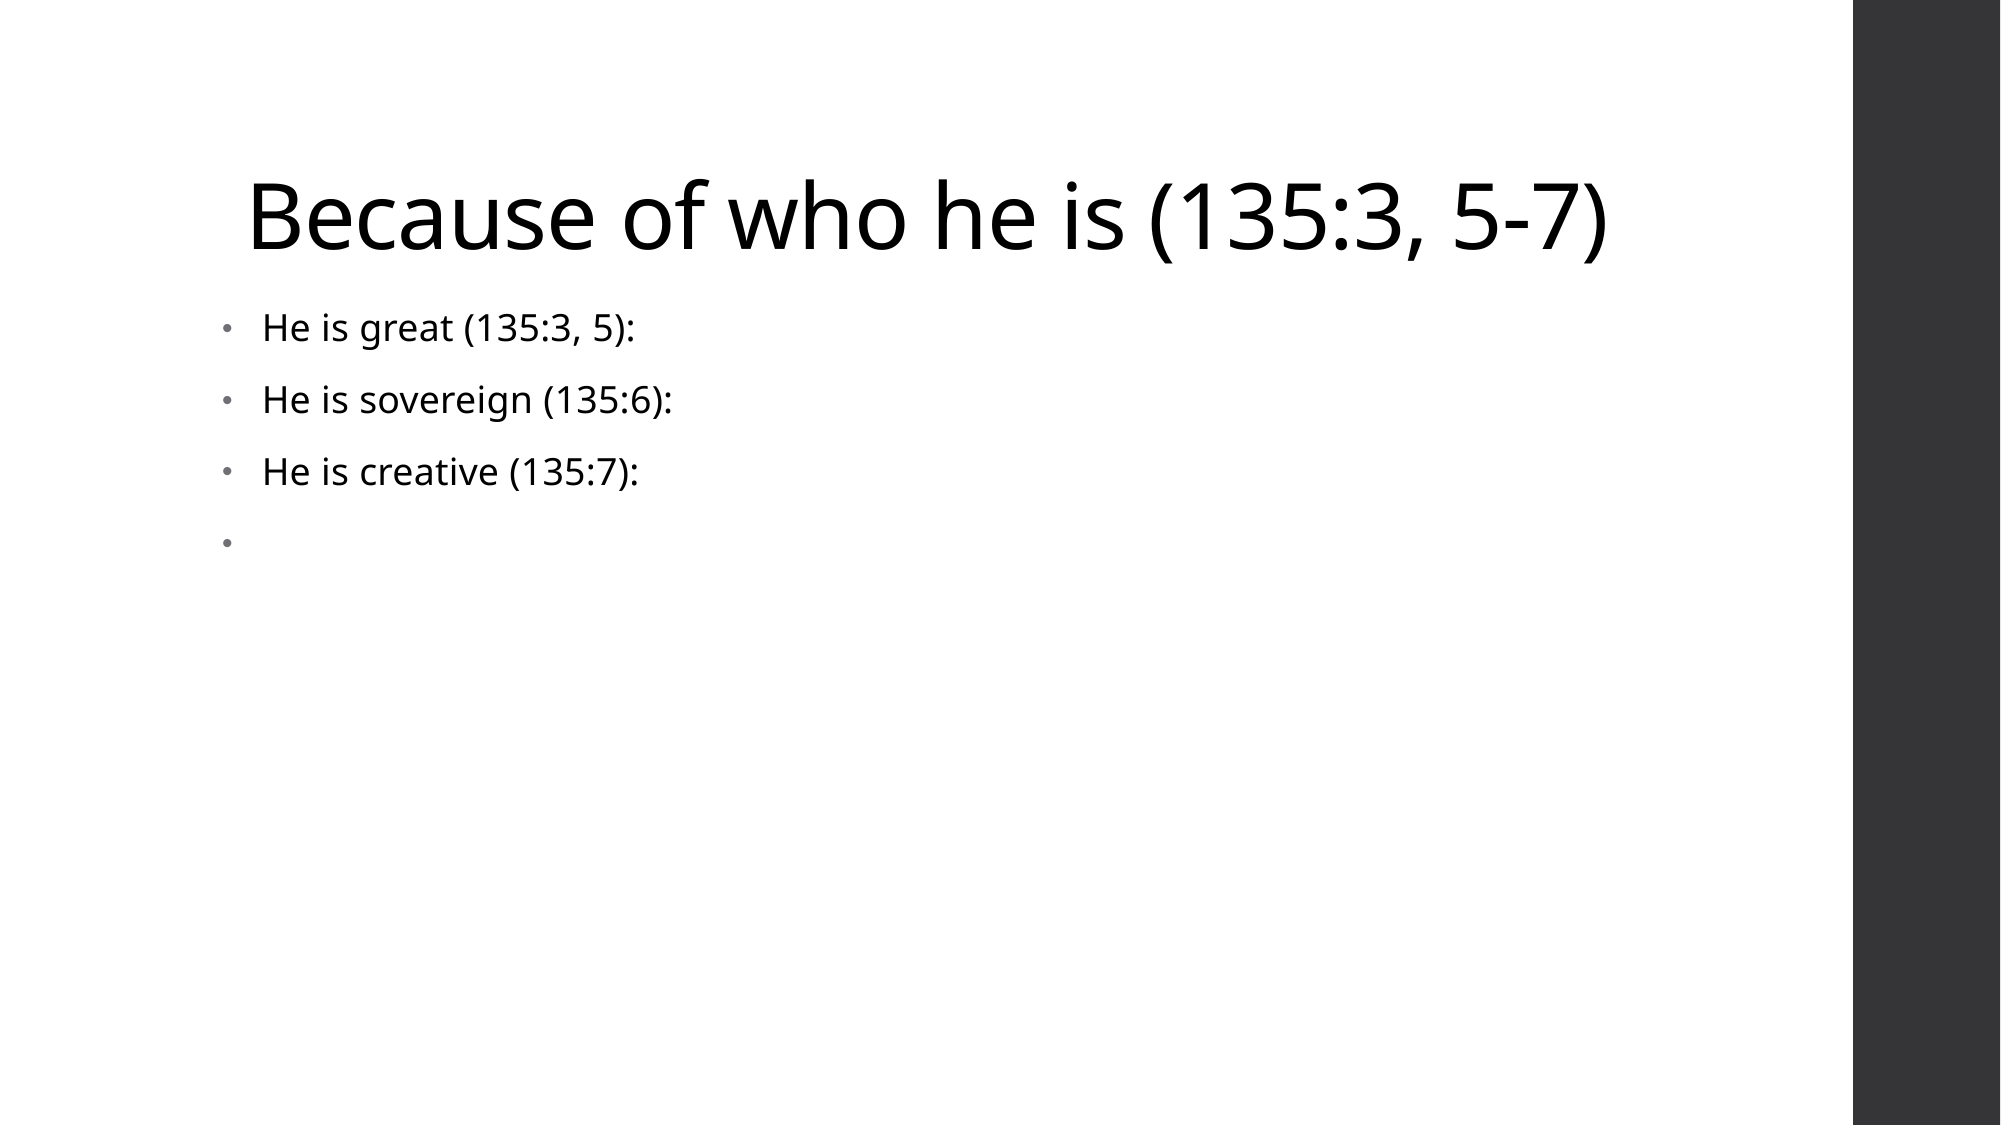

# Because of who he is (135:3, 5-7)
 He is great (135:3, 5):
 He is sovereign (135:6):
 He is creative (135:7):